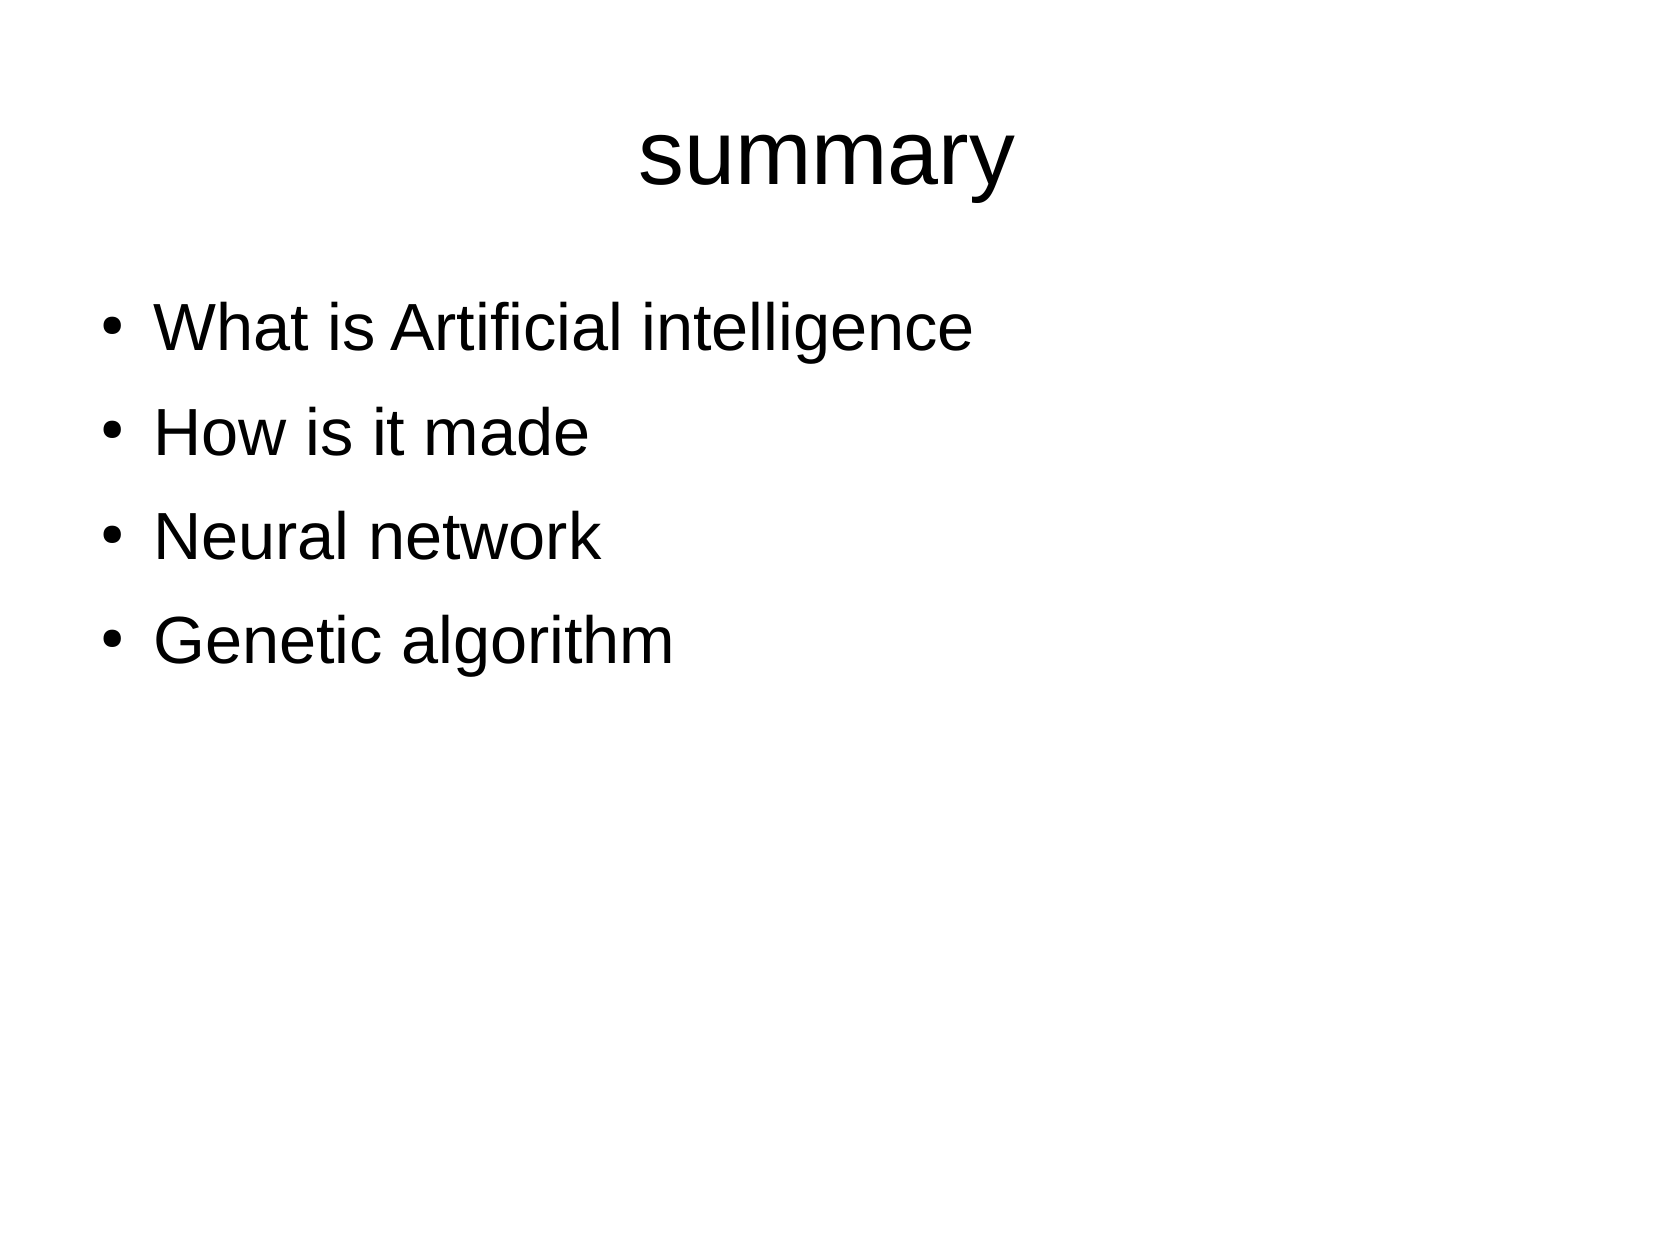

# summary
What is Artificial intelligence
How is it made
Neural network
Genetic algorithm